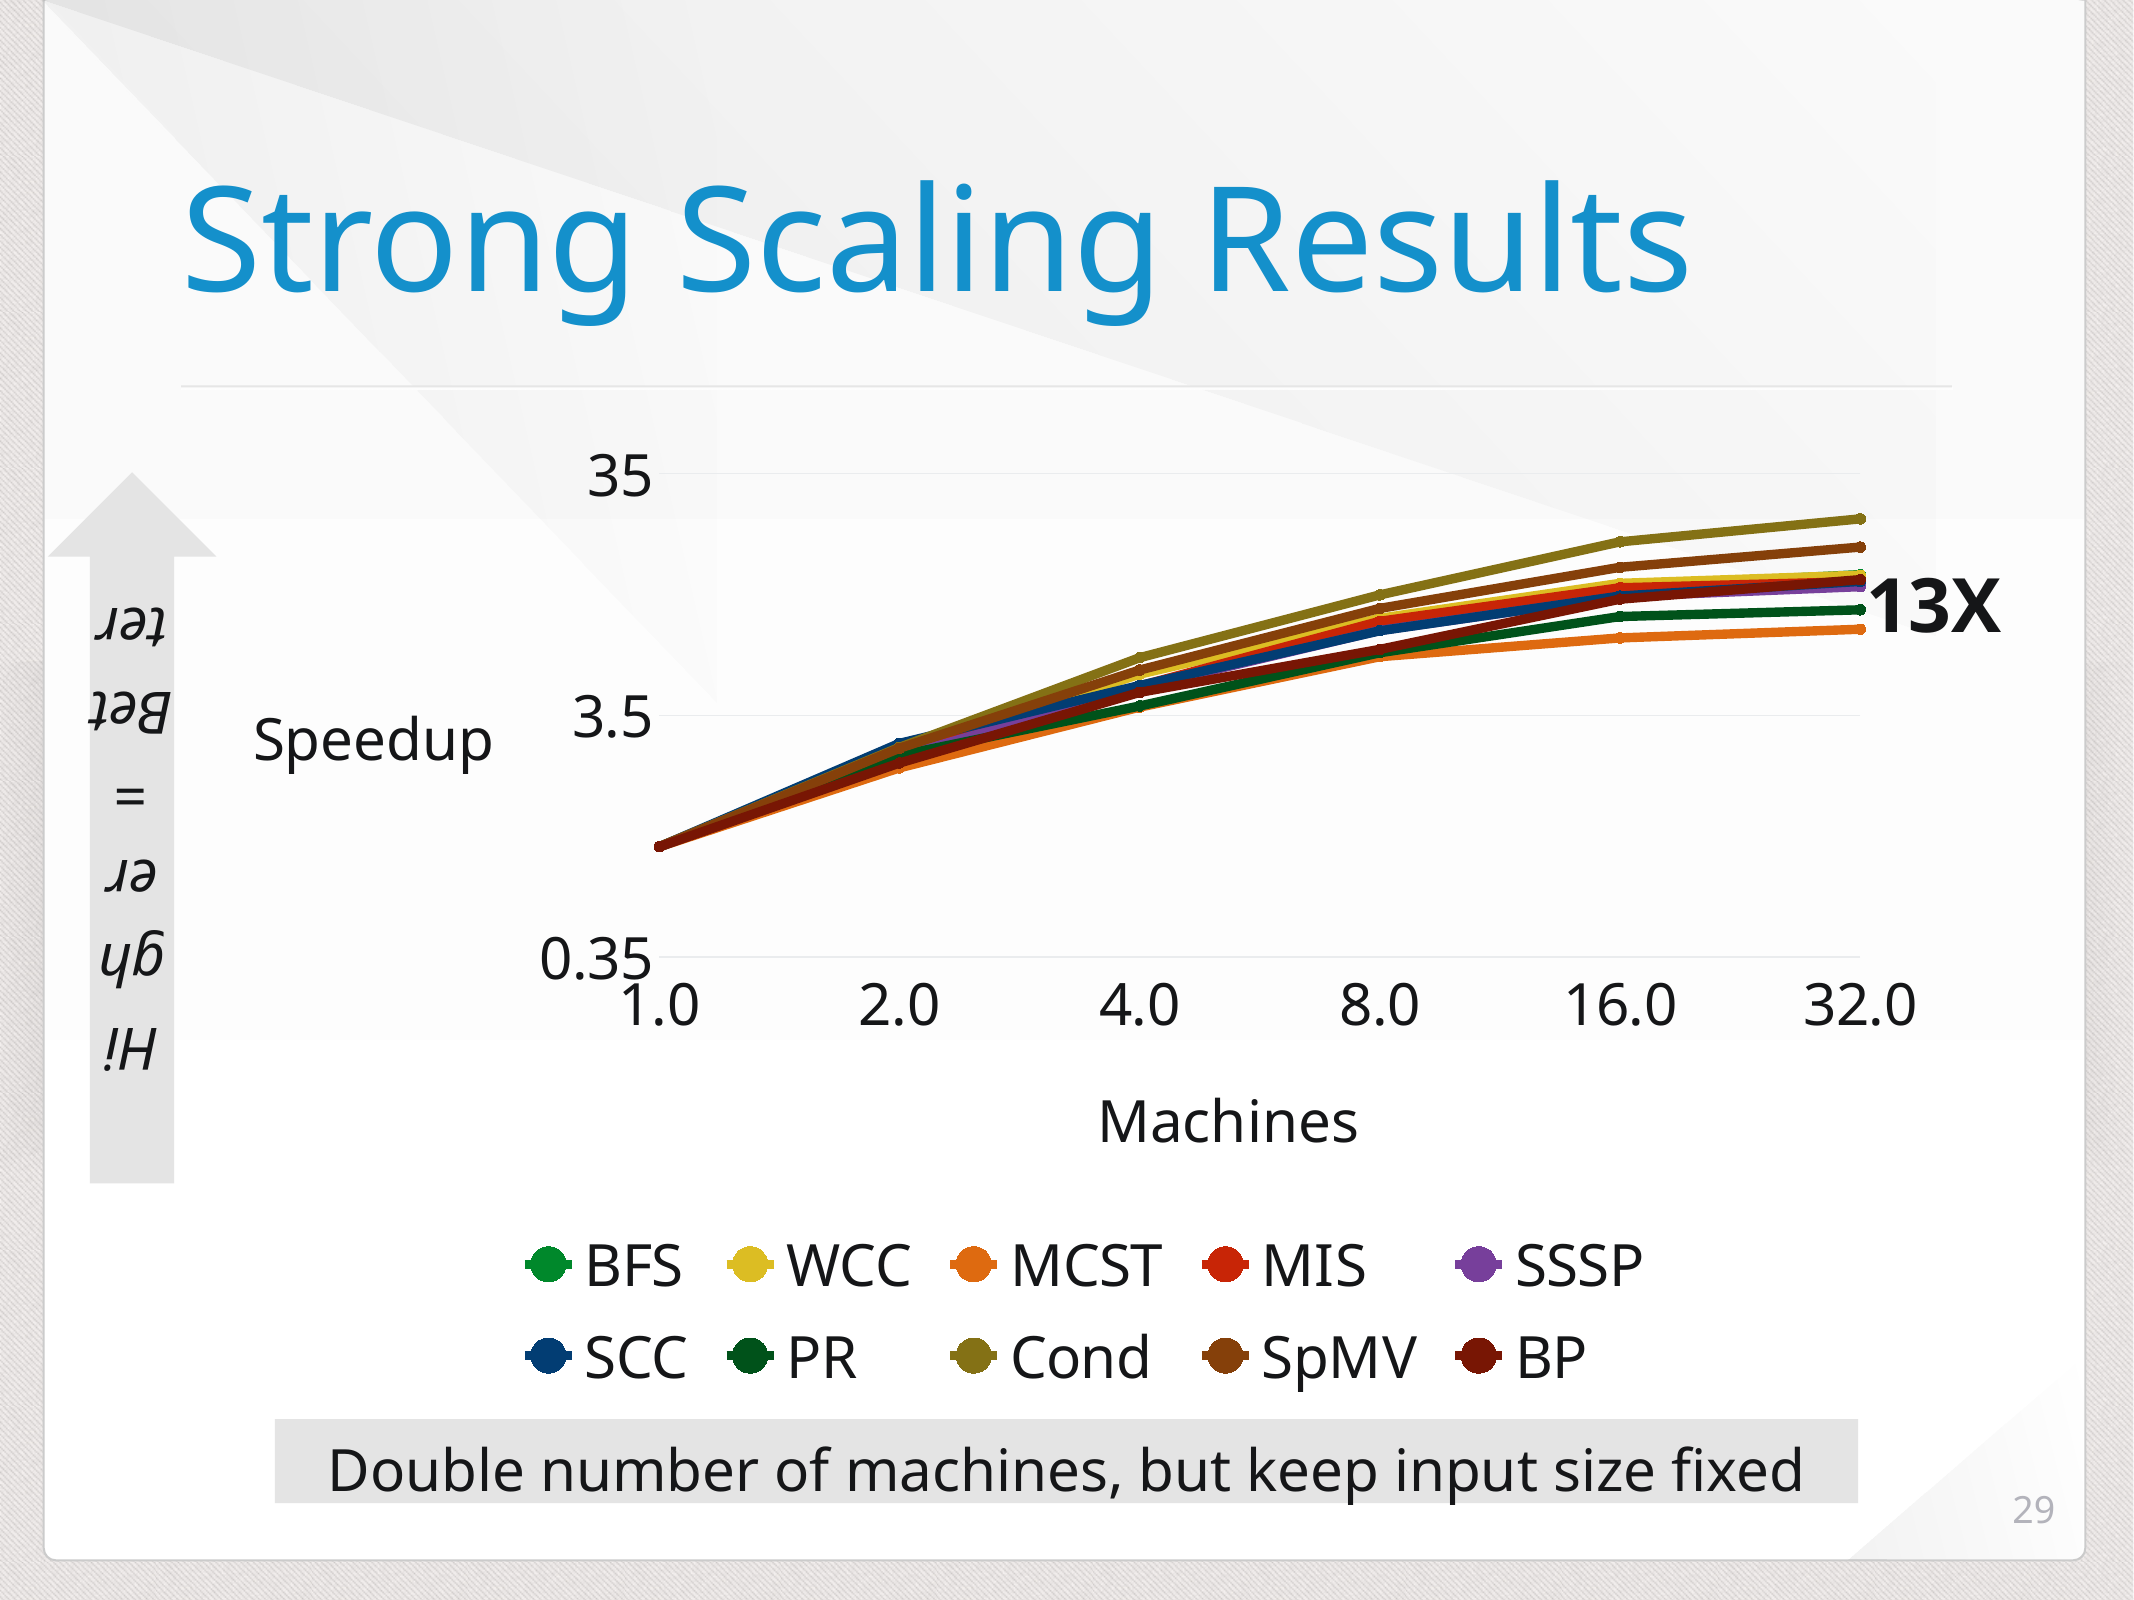

# Strong Scaling Results
### Chart
| Category | BFS | WCC | MCST | MIS | SSSP | SCC | PR | Cond | SpMV | BP |
|---|---|---|---|---|---|---|---|---|---|---|
| 1.0 | 1.0 | 1.0 | 1.0 | 1.0 | 1.0 | 1.0 | 1.0 | 1.0 | 1.0 | 1.0 |
| 2.0 | 2.47576160684514 | 2.44802246101735 | 2.12158360278612 | 2.61329160721983 | 2.35789819416618 | 2.67806747126936 | 2.38888356539458 | 2.57895354745802 | 2.55781589205954 | 2.22107199320124 |
| 4.0 | 4.53667644771084 | 5.18029509405955 | 3.78304607548484 | 4.62708304164394 | 4.55976106523715 | 4.64839368852633 | 3.82413098468516 | 6.05730413234618 | 5.38543240856609 | 4.35378350142798 |
| 8.0 | 8.2929574803567 | 8.81681903452481 | 6.11616844847779 | 8.56717090778608 | 7.84892150991367 | 7.82941526818499 | 6.34992088665317 | 11.0191714299331 | 9.68935754976379 | 6.55524764683325 |
| 16.0 | 11.9279633554835 | 12.2979163345204 | 7.31278564883367 | 11.7880034149374 | 10.8475694122407 | 10.8936653205437 | 8.96229743404137 | 18.2653539478553 | 14.3306537829121 | 10.5780528231358 |
| 32.0 | 13.3643319904808 | 13.292845452939 | 7.94224507396744 | 12.5043490125866 | 11.9167352444988 | 12.526591919073 | 9.55645318470857 | 22.7241264686717 | 17.3674372604368 | 12.7393228295748 |Higher = Better
13X
Double number of machines, but keep input size fixed